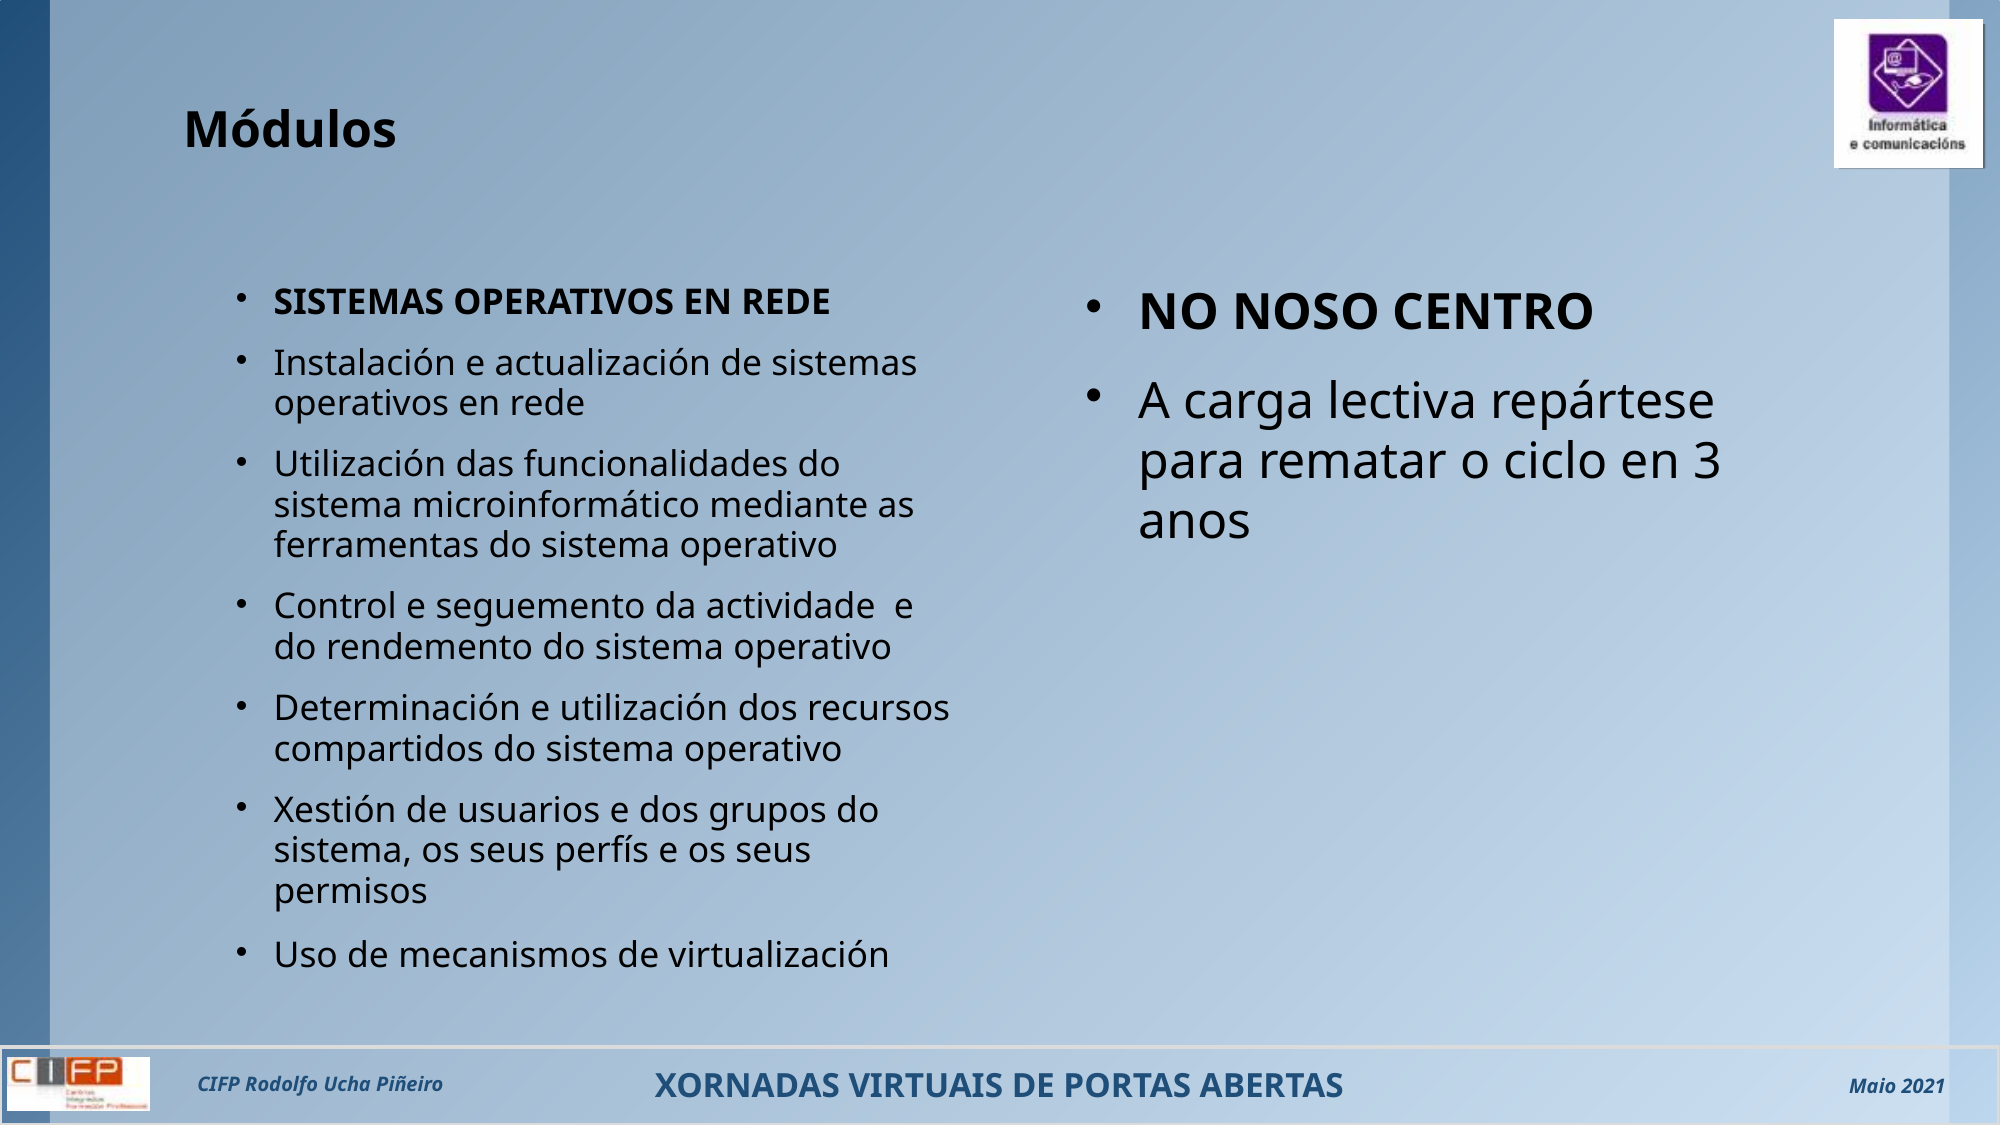

Módulos
SISTEMAS OPERATIVOS EN REDE
Instalación e actualización de sistemas operativos en rede
Utilización das funcionalidades do sistema microinformático mediante as ferramentas do sistema operativo
Control e seguemento da actividade e do rendemento do sistema operativo
Determinación e utilización dos recursos compartidos do sistema operativo
Xestión de usuarios e dos grupos do sistema, os seus perfís e os seus permisos
Uso de mecanismos de virtualización
NO NOSO CENTRO
A carga lectiva repártese para rematar o ciclo en 3 anos
CIFP Rodolfo Ucha Piñeiro
Maio 2021
XORNADAS VIRTUAIS DE PORTAS ABERTAS